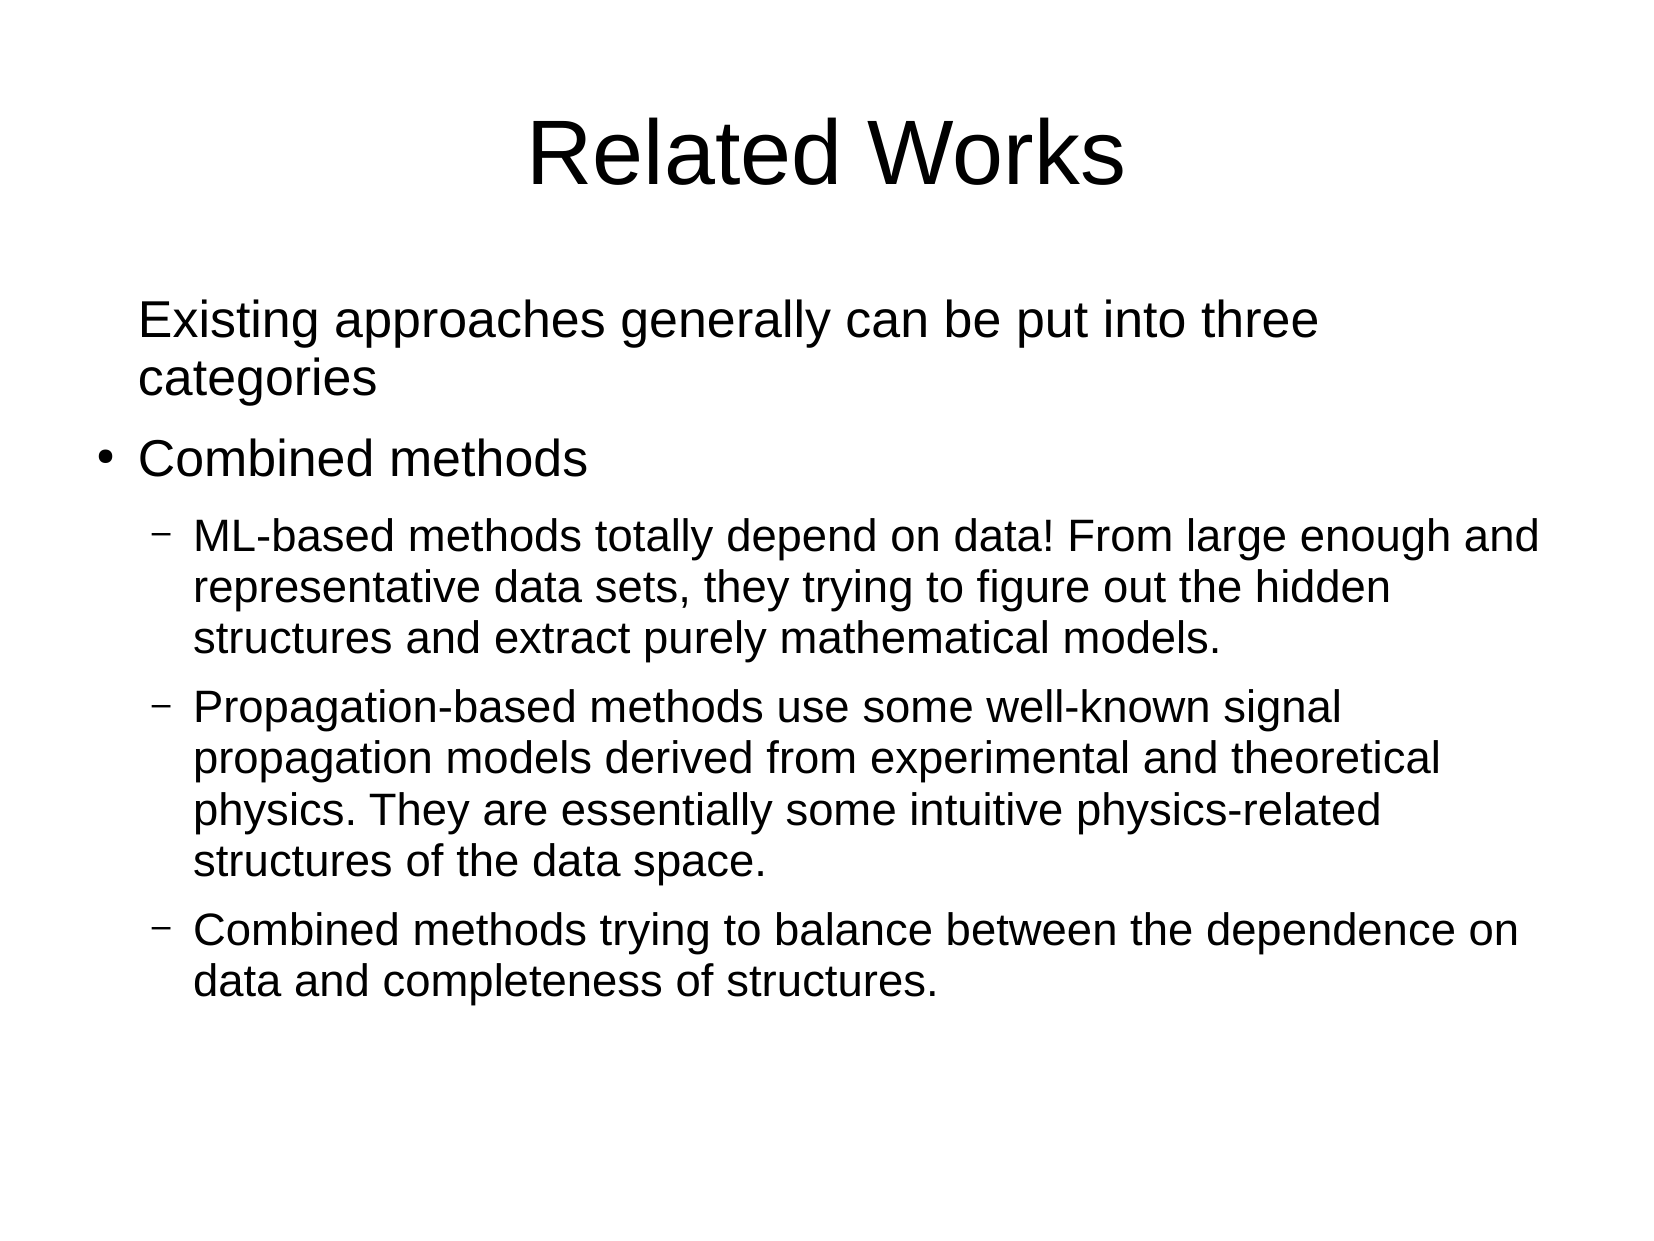

# Related Works
Existing approaches generally can be put into three categories
Combined methods
ML-based methods totally depend on data! From large enough and representative data sets, they trying to figure out the hidden structures and extract purely mathematical models.
Propagation-based methods use some well-known signal propagation models derived from experimental and theoretical physics. They are essentially some intuitive physics-related structures of the data space.
Combined methods trying to balance between the dependence on data and completeness of structures.